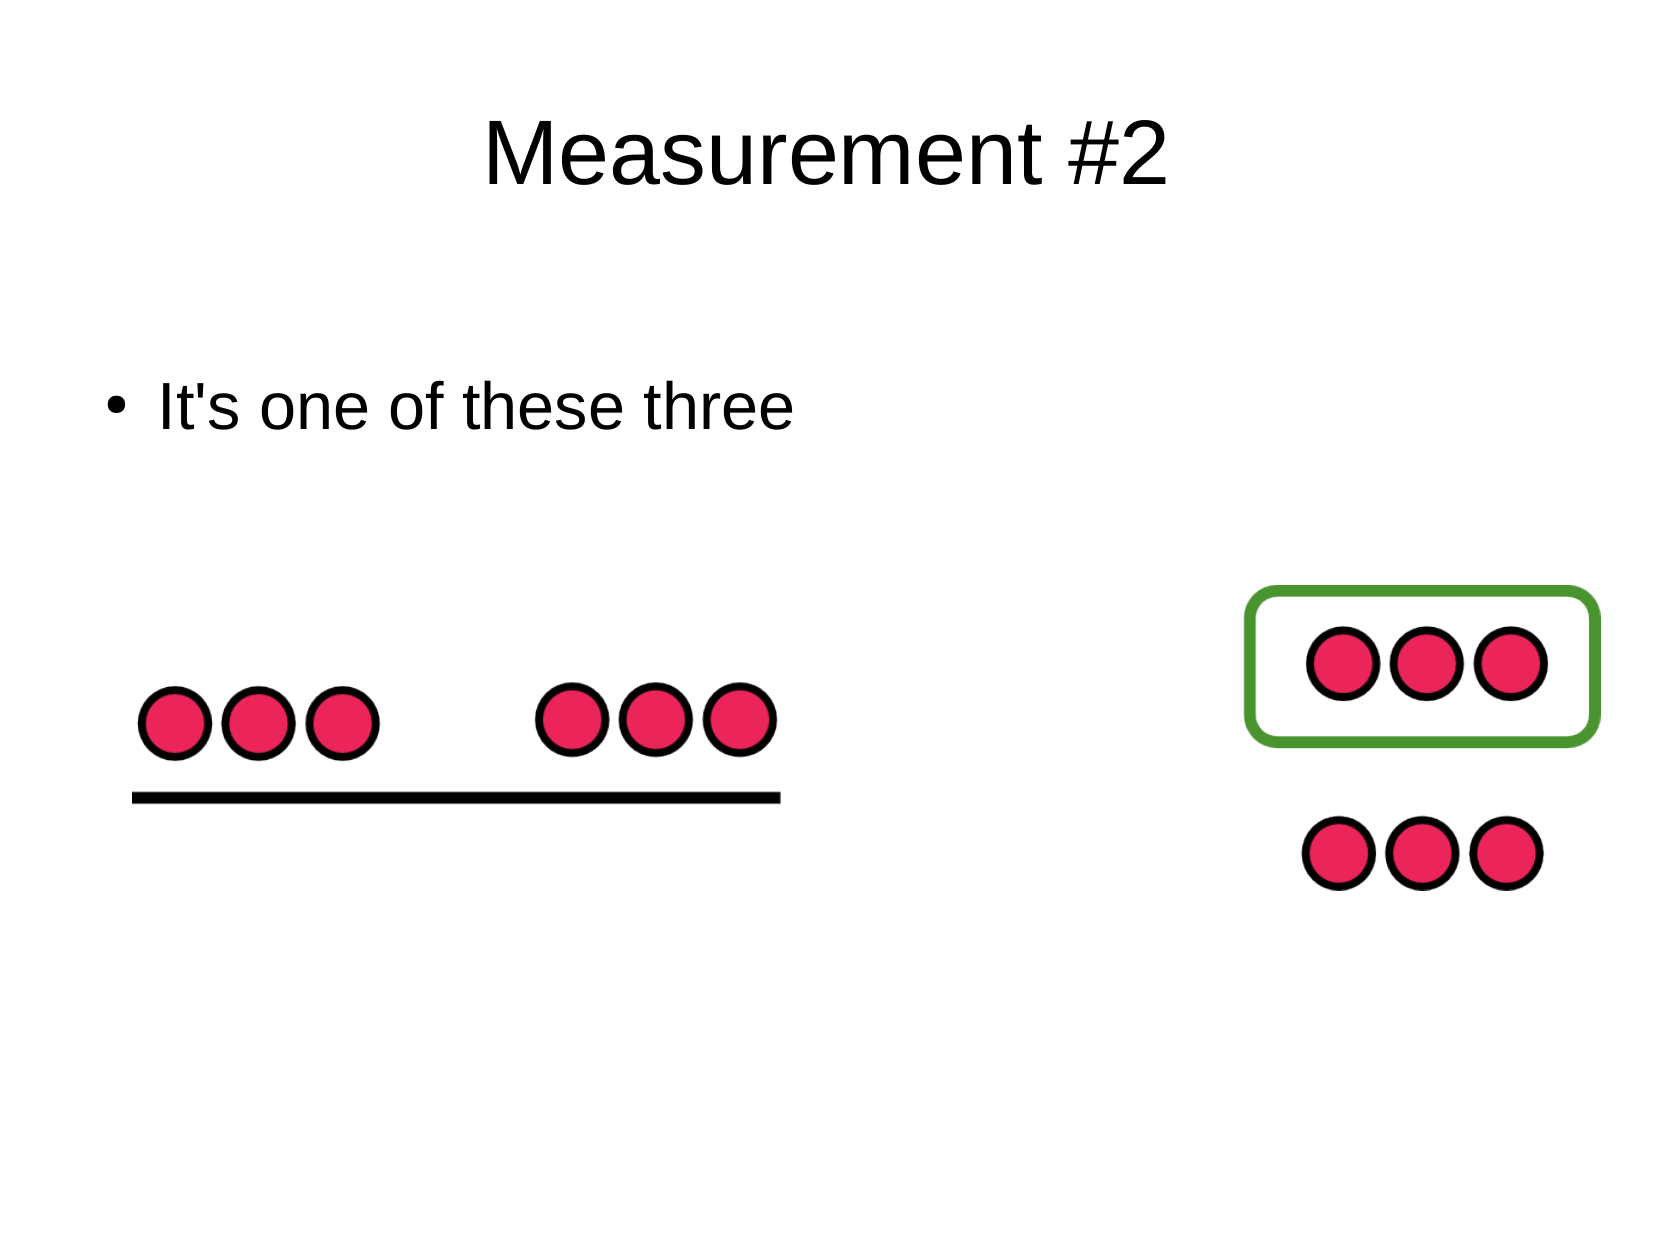

# Measurement #2
It's one of these three